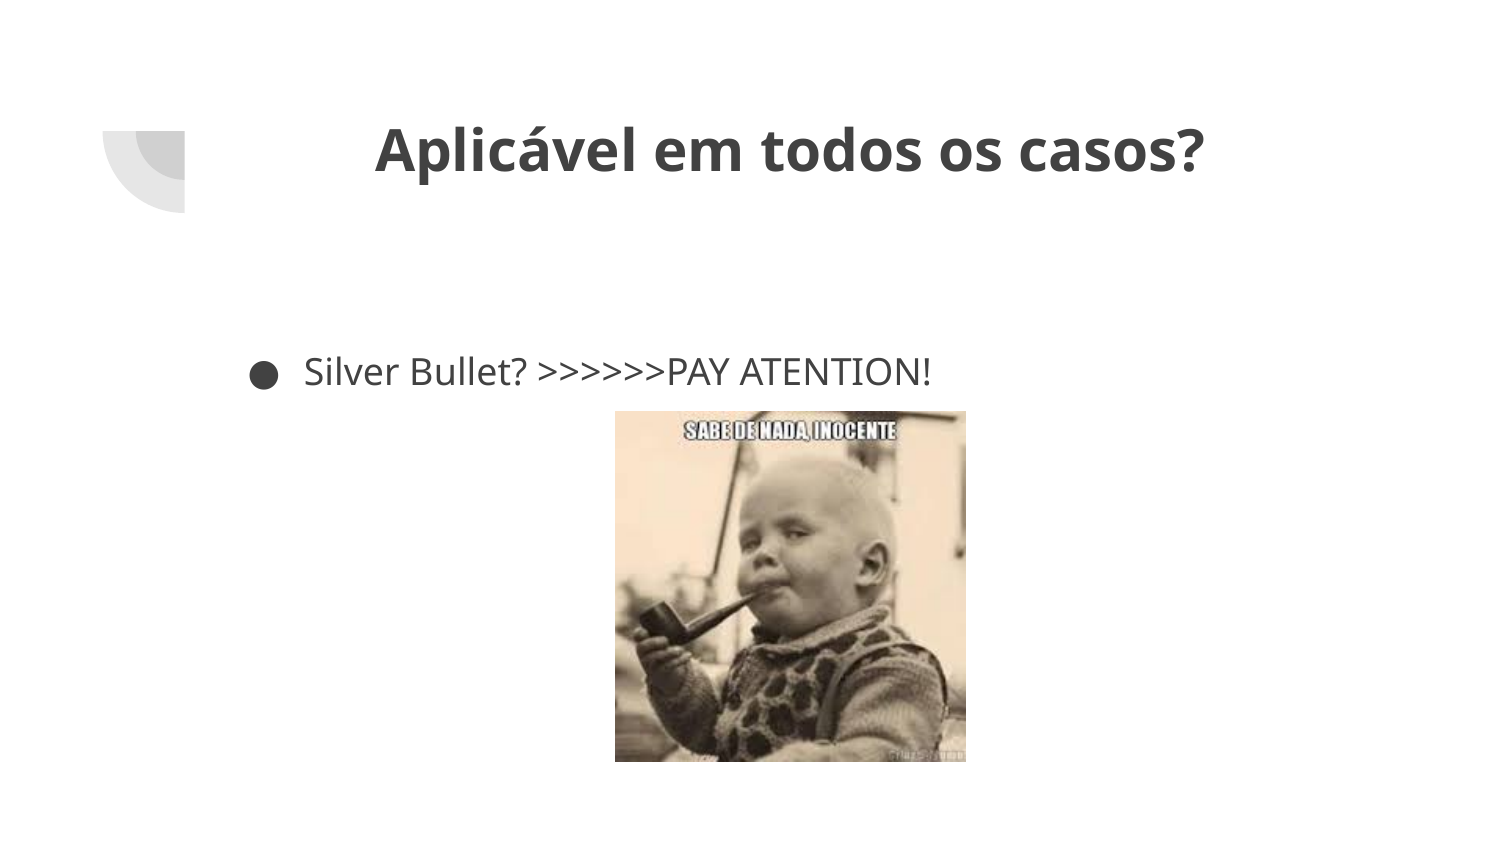

# Aplicável em todos os casos?
Silver Bullet? >>>>>>PAY ATENTION!